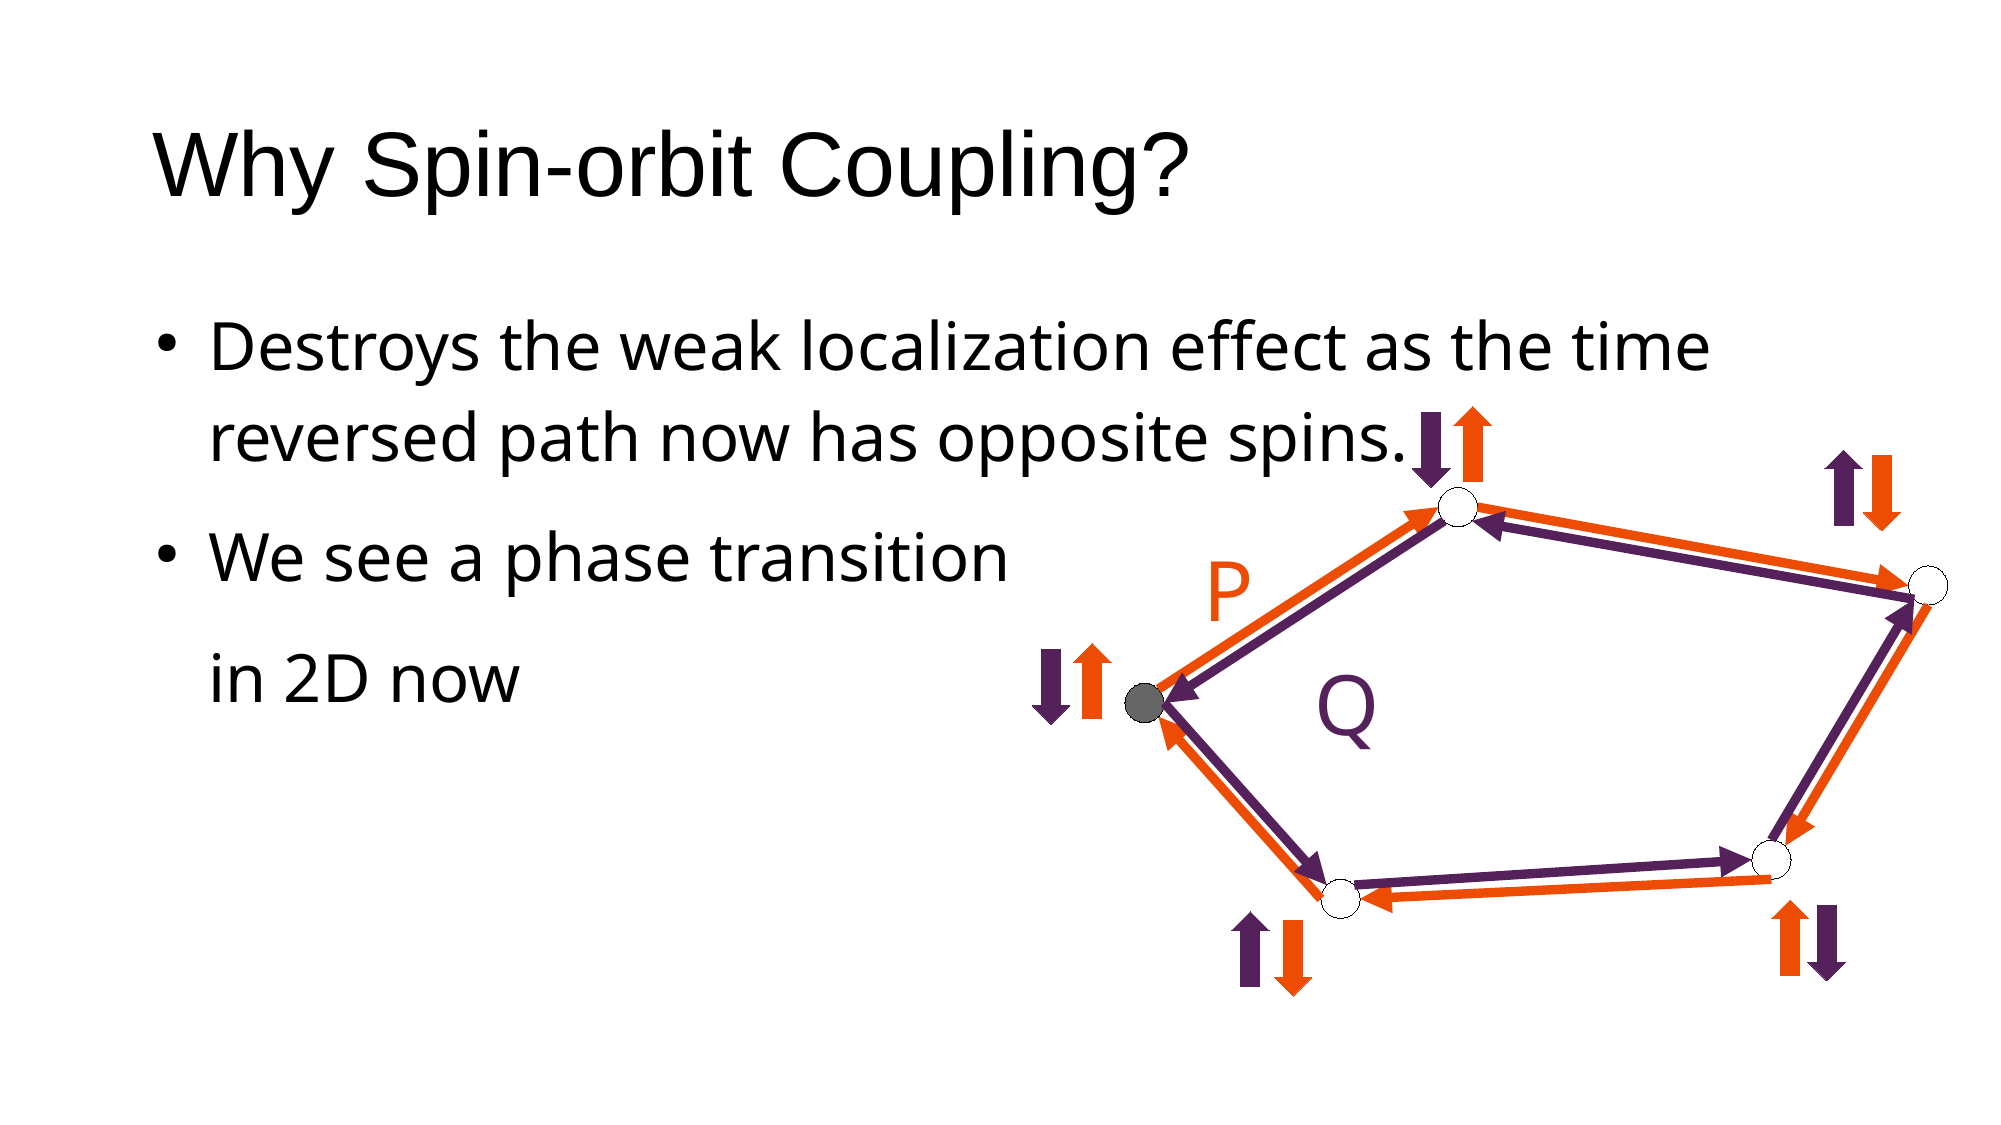

# Why Spin-orbit Coupling?
Destroys the weak localization effect as the time reversed path now has opposite spins.
We see a phase transition
in 2D now
P
Q